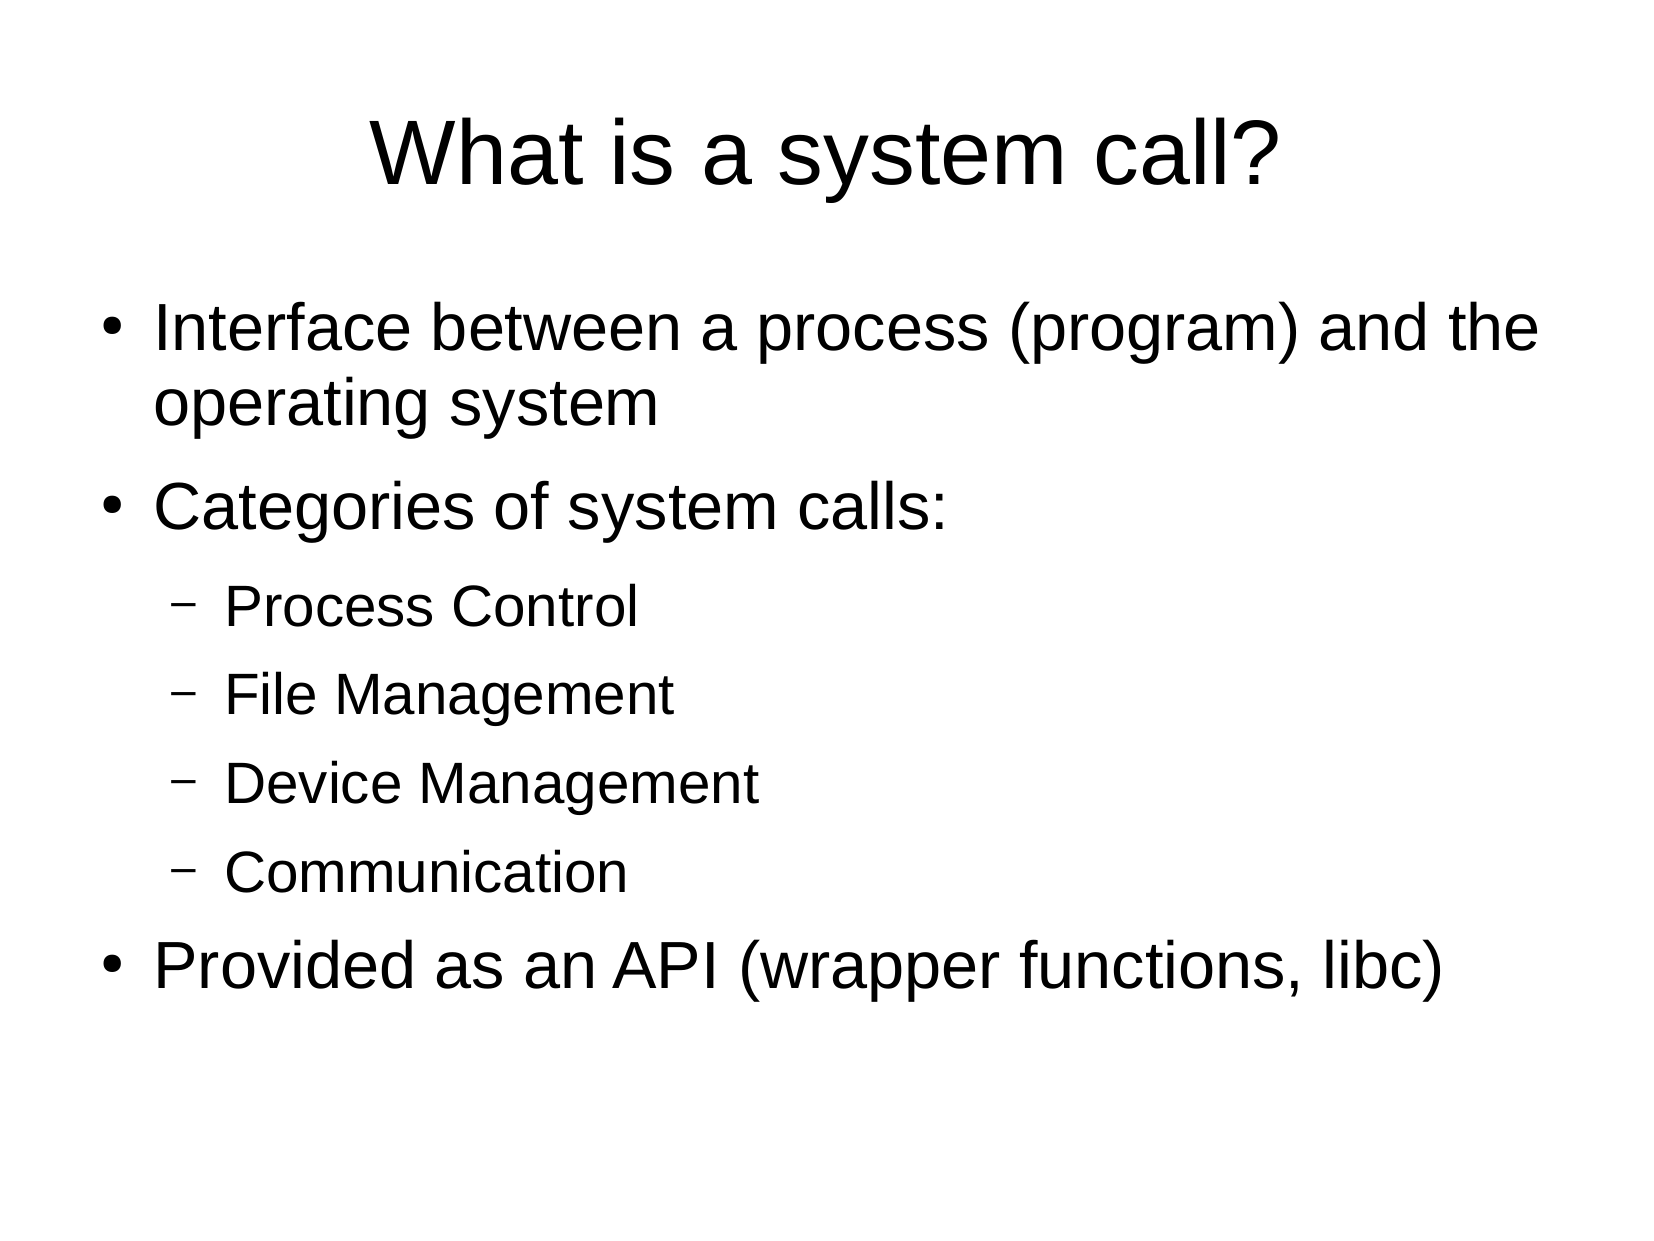

# What is a system call?
Interface between a process (program) and the operating system
Categories of system calls:
Process Control
File Management
Device Management
Communication
Provided as an API (wrapper functions, libc)